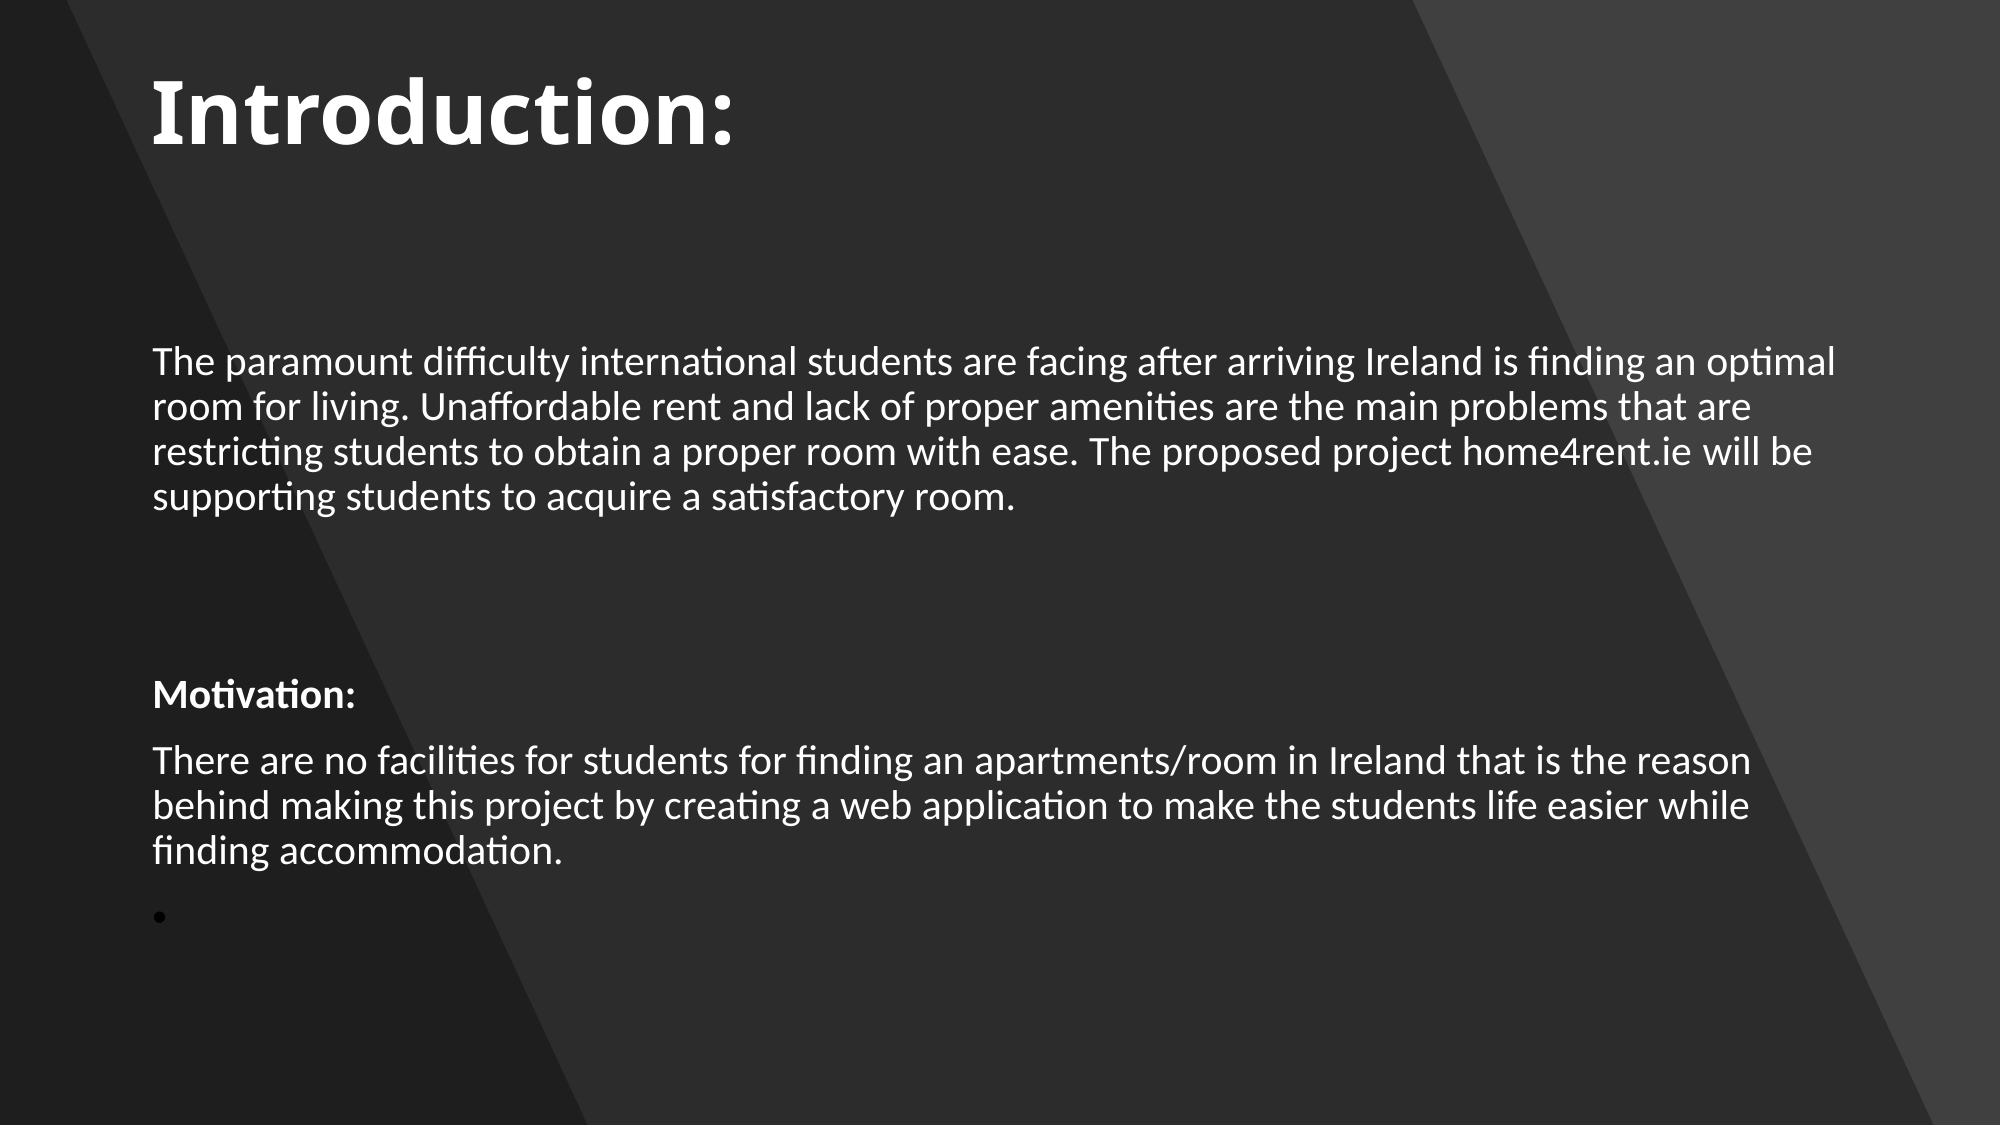

# Introduction:
The paramount difficulty international students are facing after arriving Ireland is finding an optimal room for living. Unaffordable rent and lack of proper amenities are the main problems that are restricting students to obtain a proper room with ease. The proposed project home4rent.ie will be supporting students to acquire a satisfactory room.
Motivation:
There are no facilities for students for finding an apartments/room in Ireland that is the reason behind making this project by creating a web application to make the students life easier while finding accommodation.